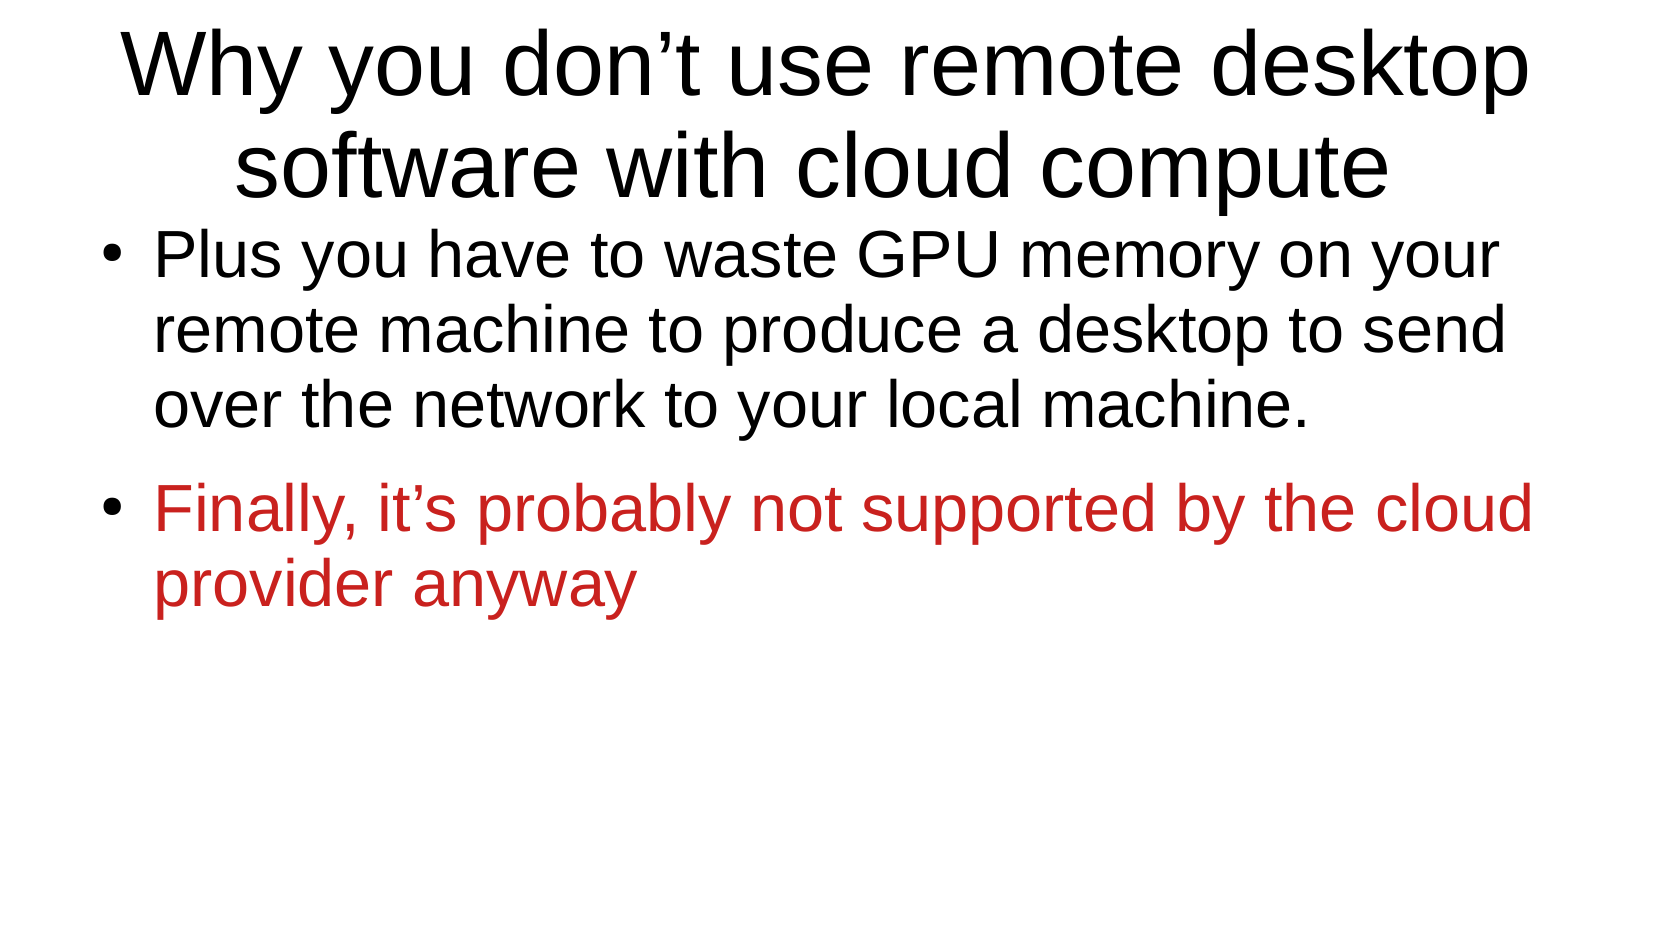

# Why you don’t use remote desktop software with cloud compute
Plus you have to waste GPU memory on your remote machine to produce a desktop to send over the network to your local machine.
Finally, it’s probably not supported by the cloud provider anyway